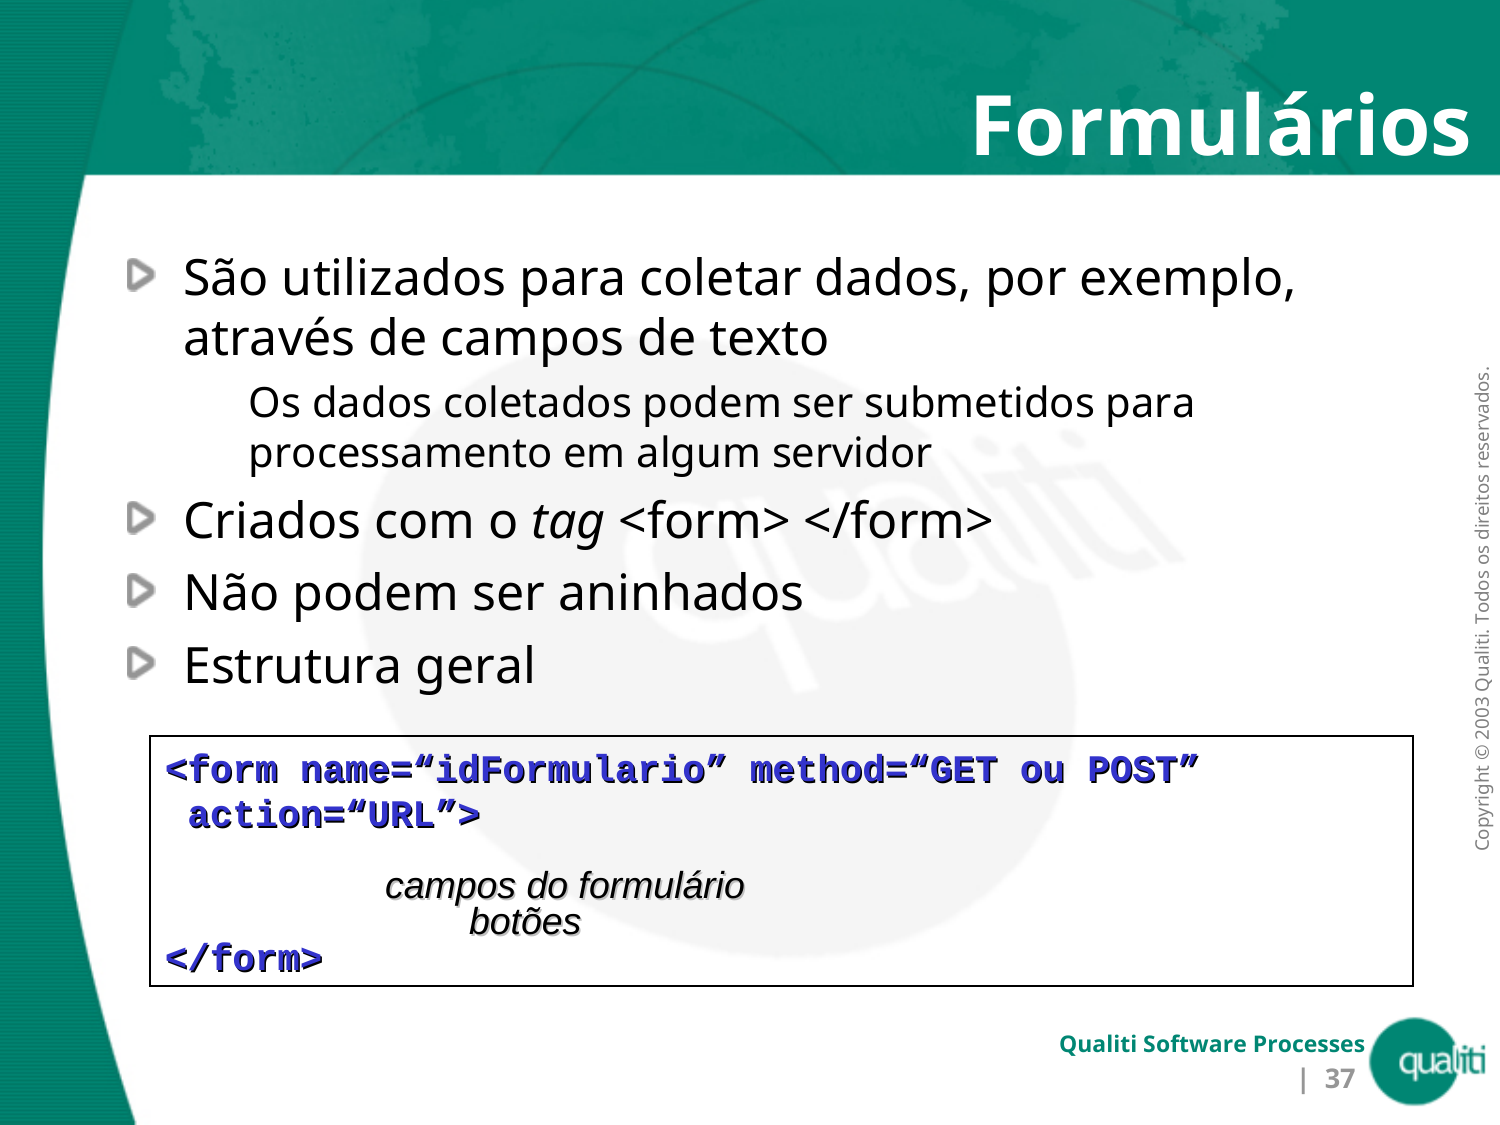

# Formulários
São utilizados para coletar dados, por exemplo, através de campos de texto
Os dados coletados podem ser submetidos para processamento em algum servidor
Criados com o tag <form> </form>
Não podem ser aninhados
Estrutura geral
<form name=“idFormulario” method=“GET ou POST”
 action=“URL”>
 campos do formulário
 botões
</form>